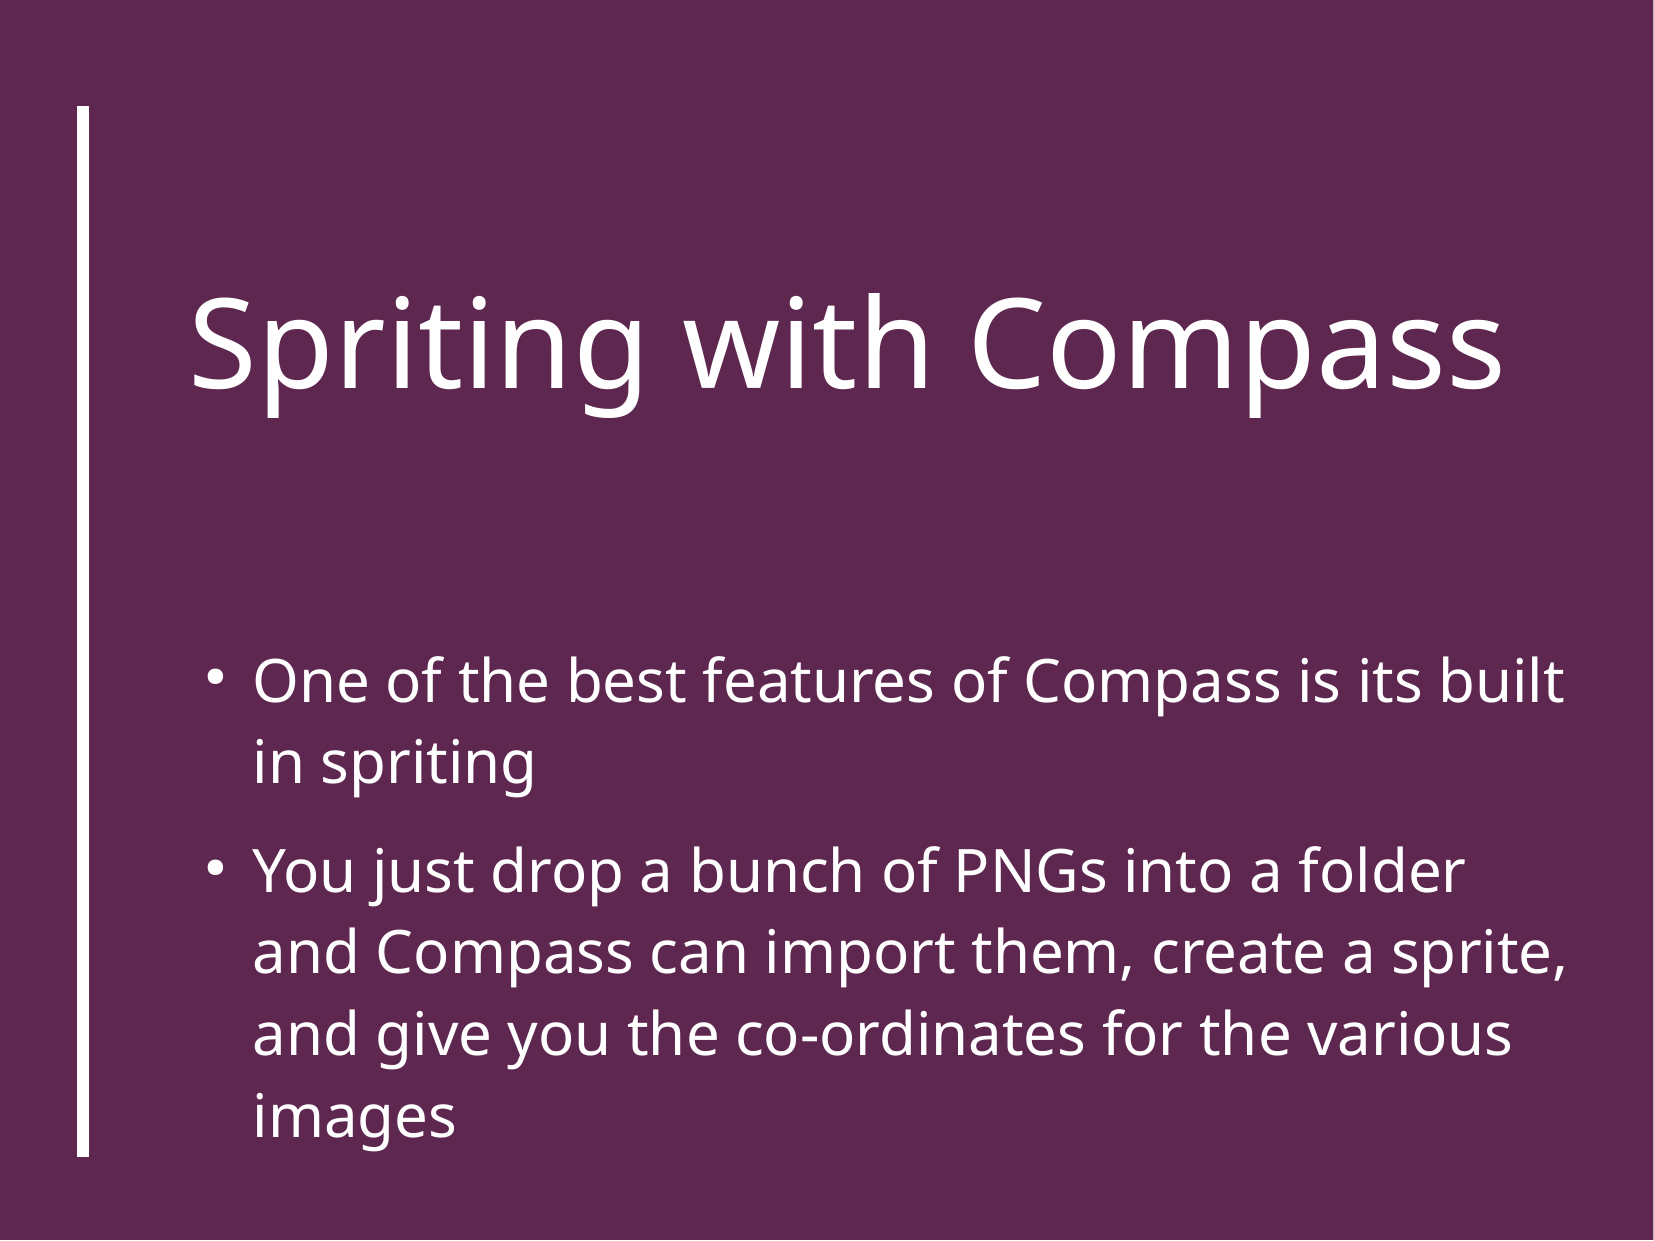

# Spriting with Compass
One of the best features of Compass is its built in spriting
You just drop a bunch of PNGs into a folder and Compass can import them, create a sprite, and give you the co-ordinates for the various images